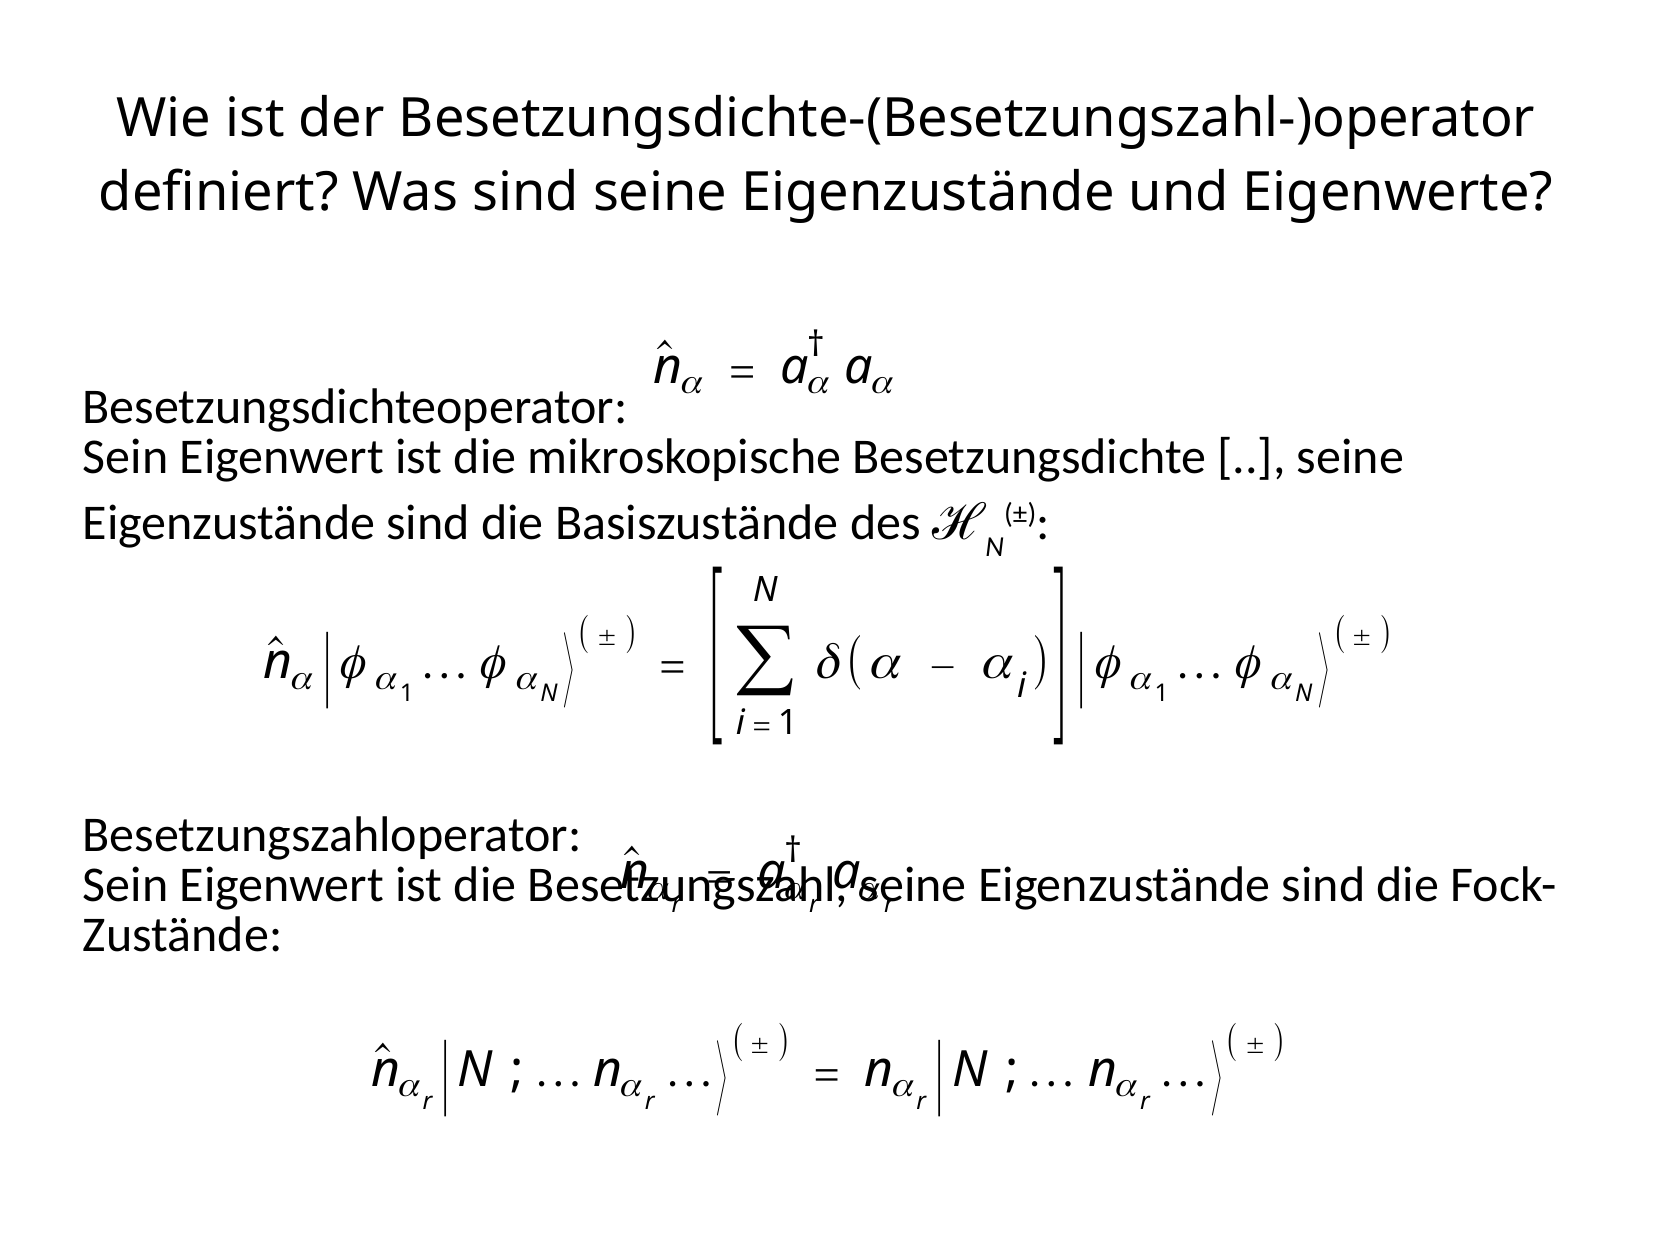

# Wie ist der Besetzungsdichte-(Besetzungszahl-)operator definiert? Was sind seine Eigenzustände und Eigenwerte?
Besetzungsdichteoperator:
Sein Eigenwert ist die mikroskopische Besetzungsdichte [..], seine Eigenzustände sind die Basiszustände des ℋN(±):
Besetzungszahloperator:
Sein Eigenwert ist die Besetzungszahl, seine Eigenzustände sind die Fock-Zustände: